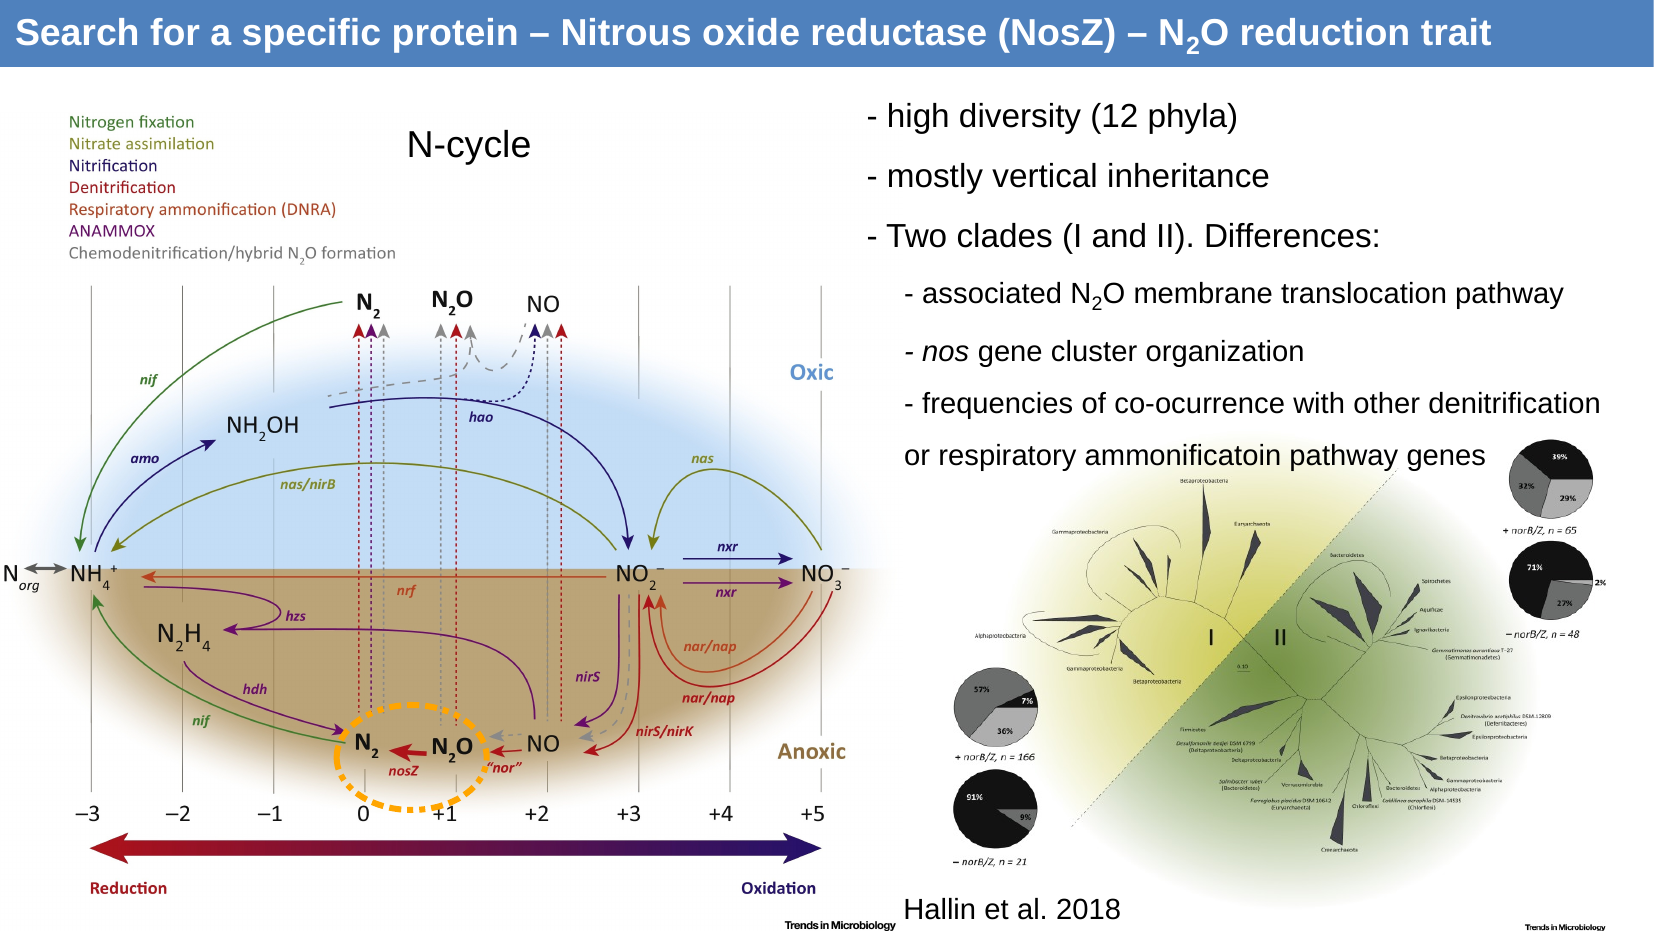

Search for a specific protein – Nitrous oxide reductase (NosZ) – N2O reduction trait
- high diversity (12 phyla)
- mostly vertical inheritance
- Two clades (I and II). Differences:
- associated N2O membrane translocation pathway
- nos gene cluster organization
- frequencies of co-ocurrence with other denitrification or respiratory ammonificatoin pathway genes
N-cycle
Hallin et al. 2018